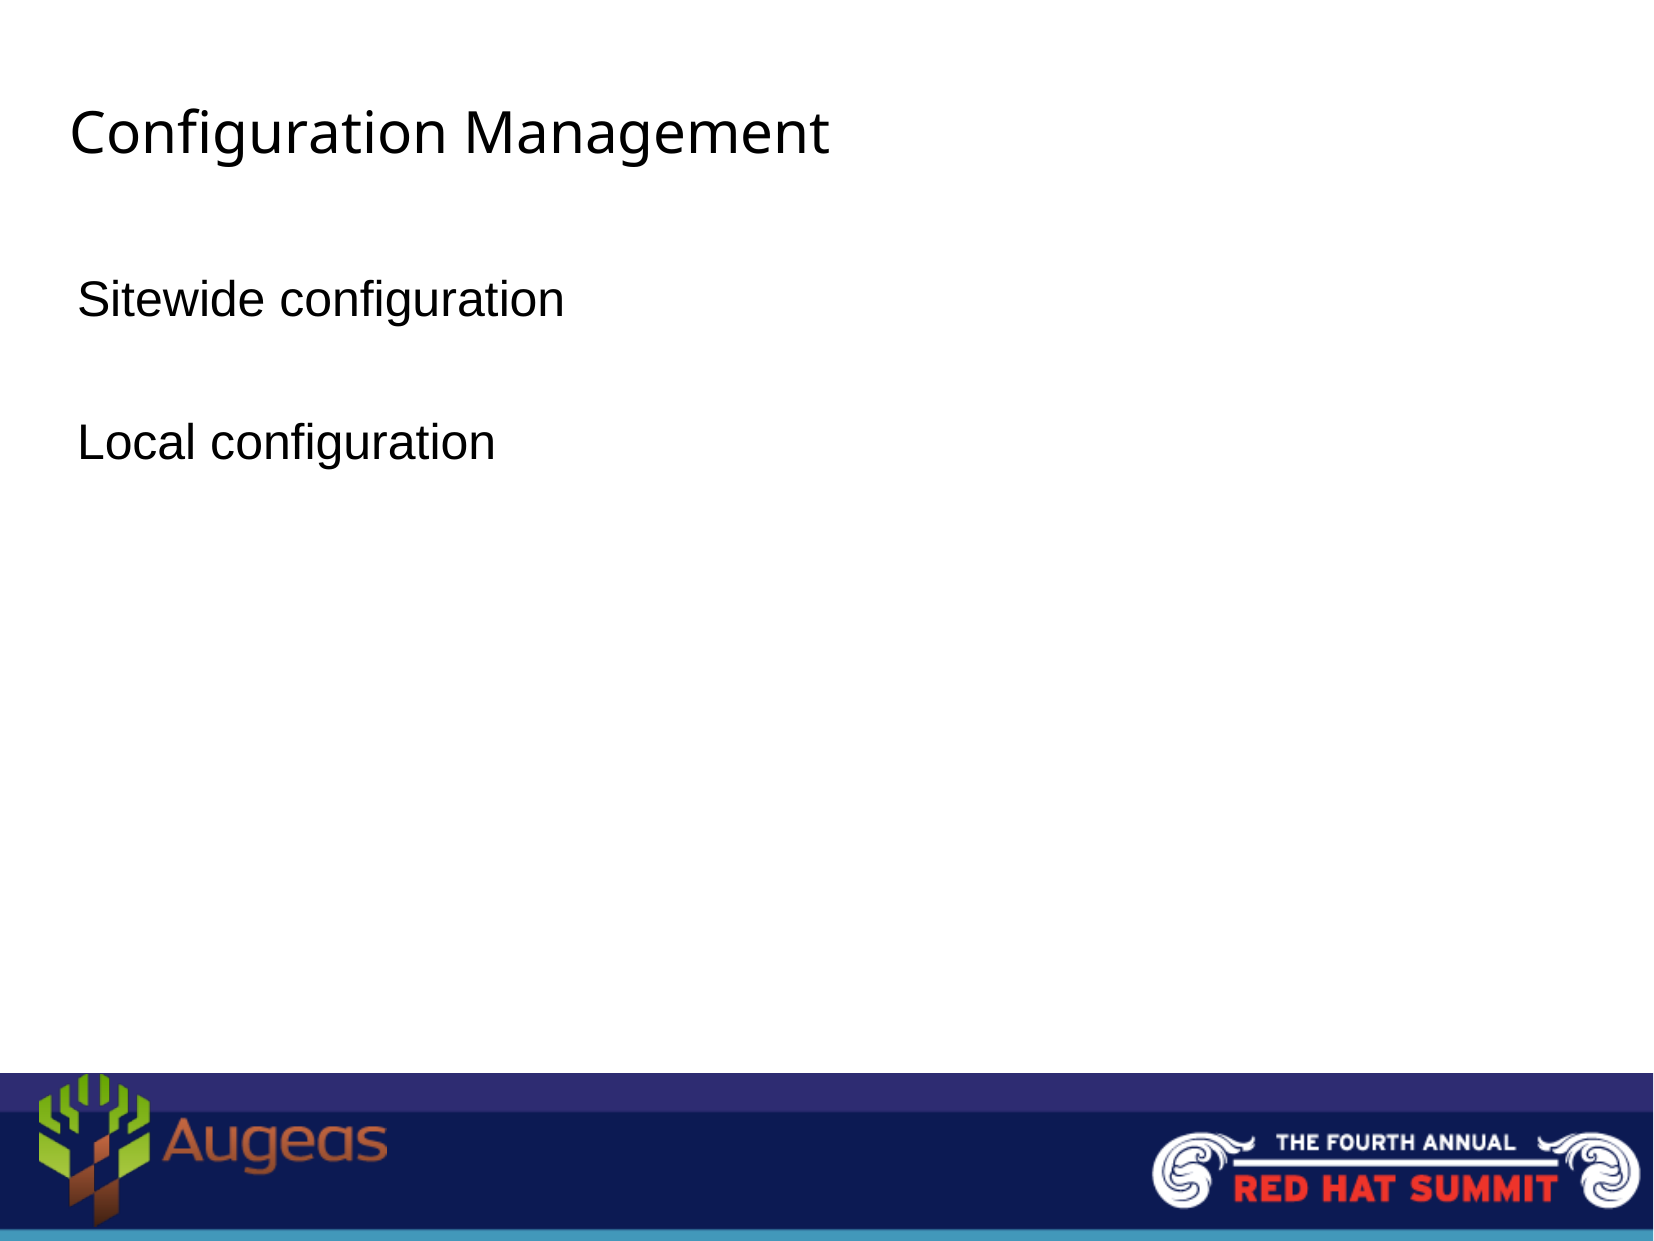

# Configuration Management
Sitewide configuration
Local configuration